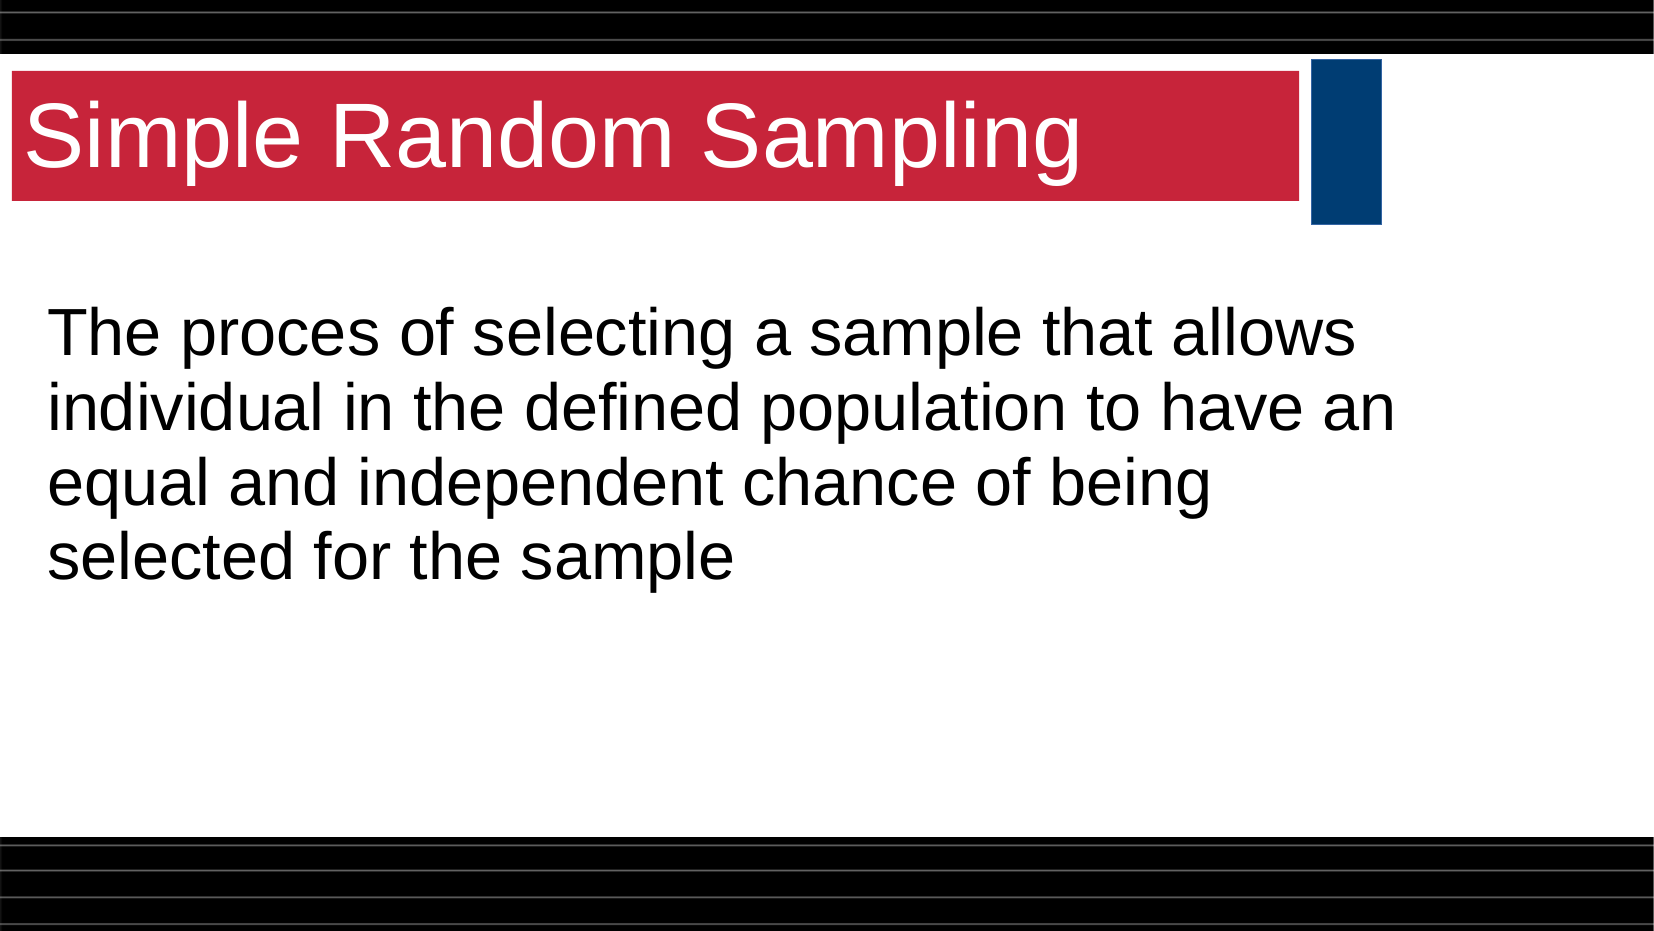

Simple Random Sampling
# The proces of selecting a sample that allows individual in the defined population to have an equal and independent chance of being selected for the sample